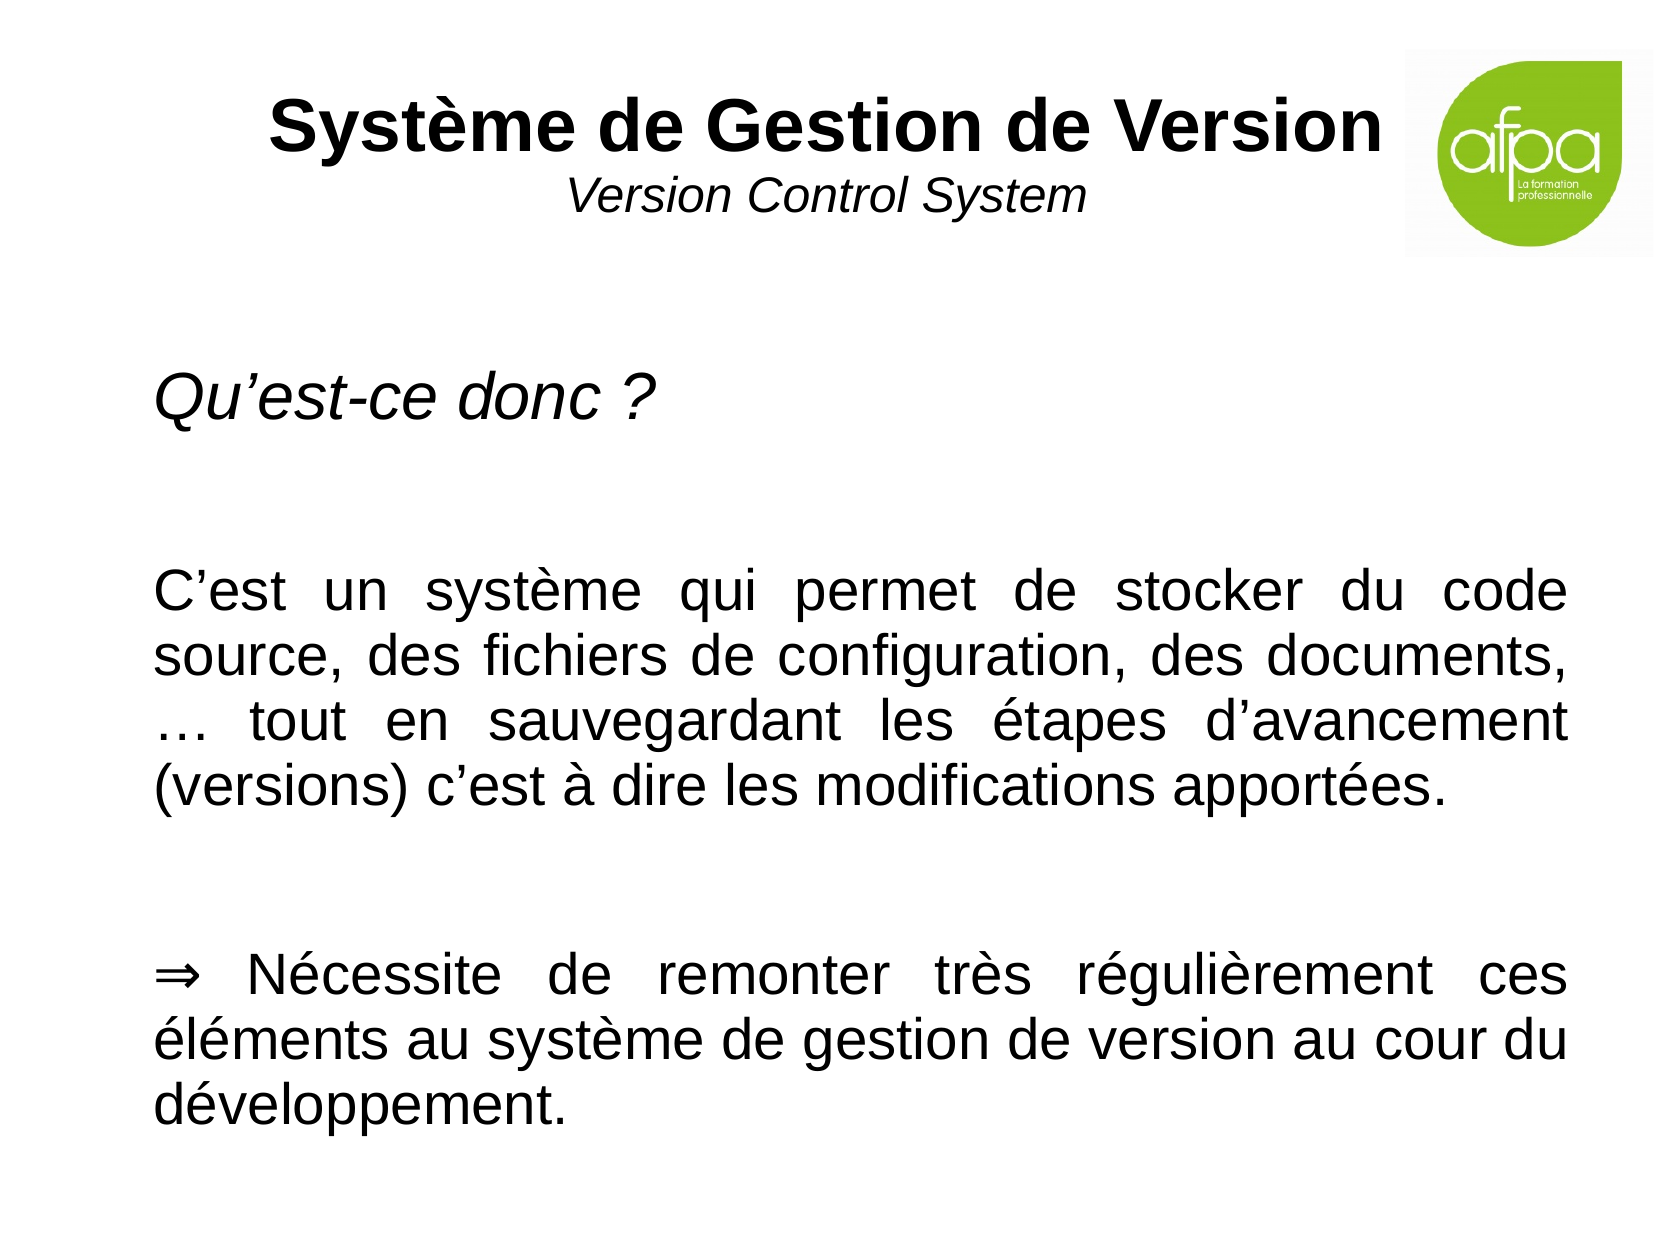

# Système de Gestion de Version Version Control System
Qu’est-ce donc ?
C’est un système qui permet de stocker du code source, des fichiers de configuration, des documents,… tout en sauvegardant les étapes d’avancement (versions) c’est à dire les modifications apportées.
⇒ Nécessite de remonter très régulièrement ces éléments au système de gestion de version au cour du développement.